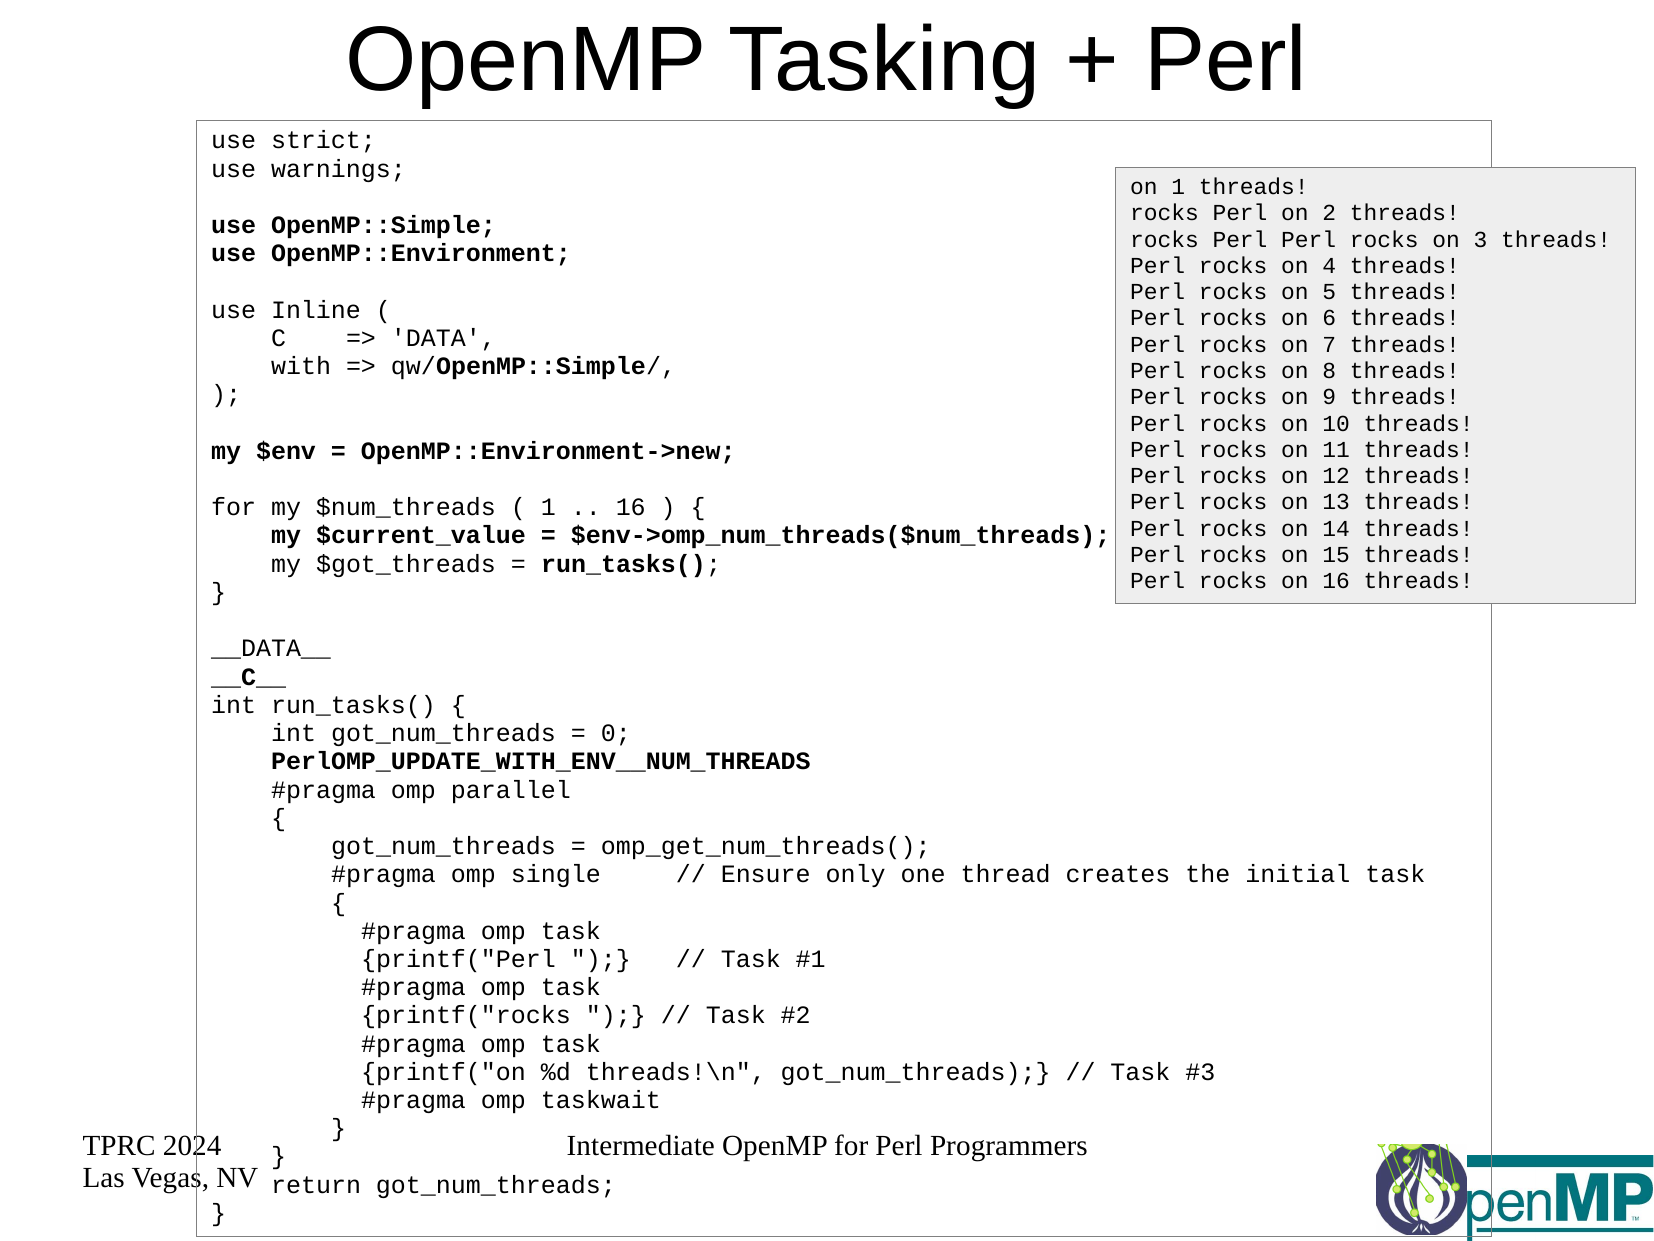

# OpenMP Tasking + Perl
use strict;
use warnings;
use OpenMP::Simple;
use OpenMP::Environment;
use Inline (
 C => 'DATA',
 with => qw/OpenMP::Simple/,
);
my $env = OpenMP::Environment->new;
for my $num_threads ( 1 .. 16 ) {
 my $current_value = $env->omp_num_threads($num_threads);
 my $got_threads = run_tasks();
}
__DATA__
__C__
int run_tasks() {
 int got_num_threads = 0;
 PerlOMP_UPDATE_WITH_ENV__NUM_THREADS
 #pragma omp parallel
 {
 got_num_threads = omp_get_num_threads();
 #pragma omp single // Ensure only one thread creates the initial task
 {
 #pragma omp task
 {printf("Perl ");} // Task #1
 #pragma omp task
 {printf("rocks ");} // Task #2
 #pragma omp task
 {printf("on %d threads!\n", got_num_threads);} // Task #3
 #pragma omp taskwait
 }
 }
 return got_num_threads;
}
on 1 threads!
rocks Perl on 2 threads!
rocks Perl Perl rocks on 3 threads!
Perl rocks on 4 threads!
Perl rocks on 5 threads!
Perl rocks on 6 threads!
Perl rocks on 7 threads!
Perl rocks on 8 threads!
Perl rocks on 9 threads!
Perl rocks on 10 threads!
Perl rocks on 11 threads!
Perl rocks on 12 threads!
Perl rocks on 13 threads!
Perl rocks on 14 threads!
Perl rocks on 15 threads!
Perl rocks on 16 threads!